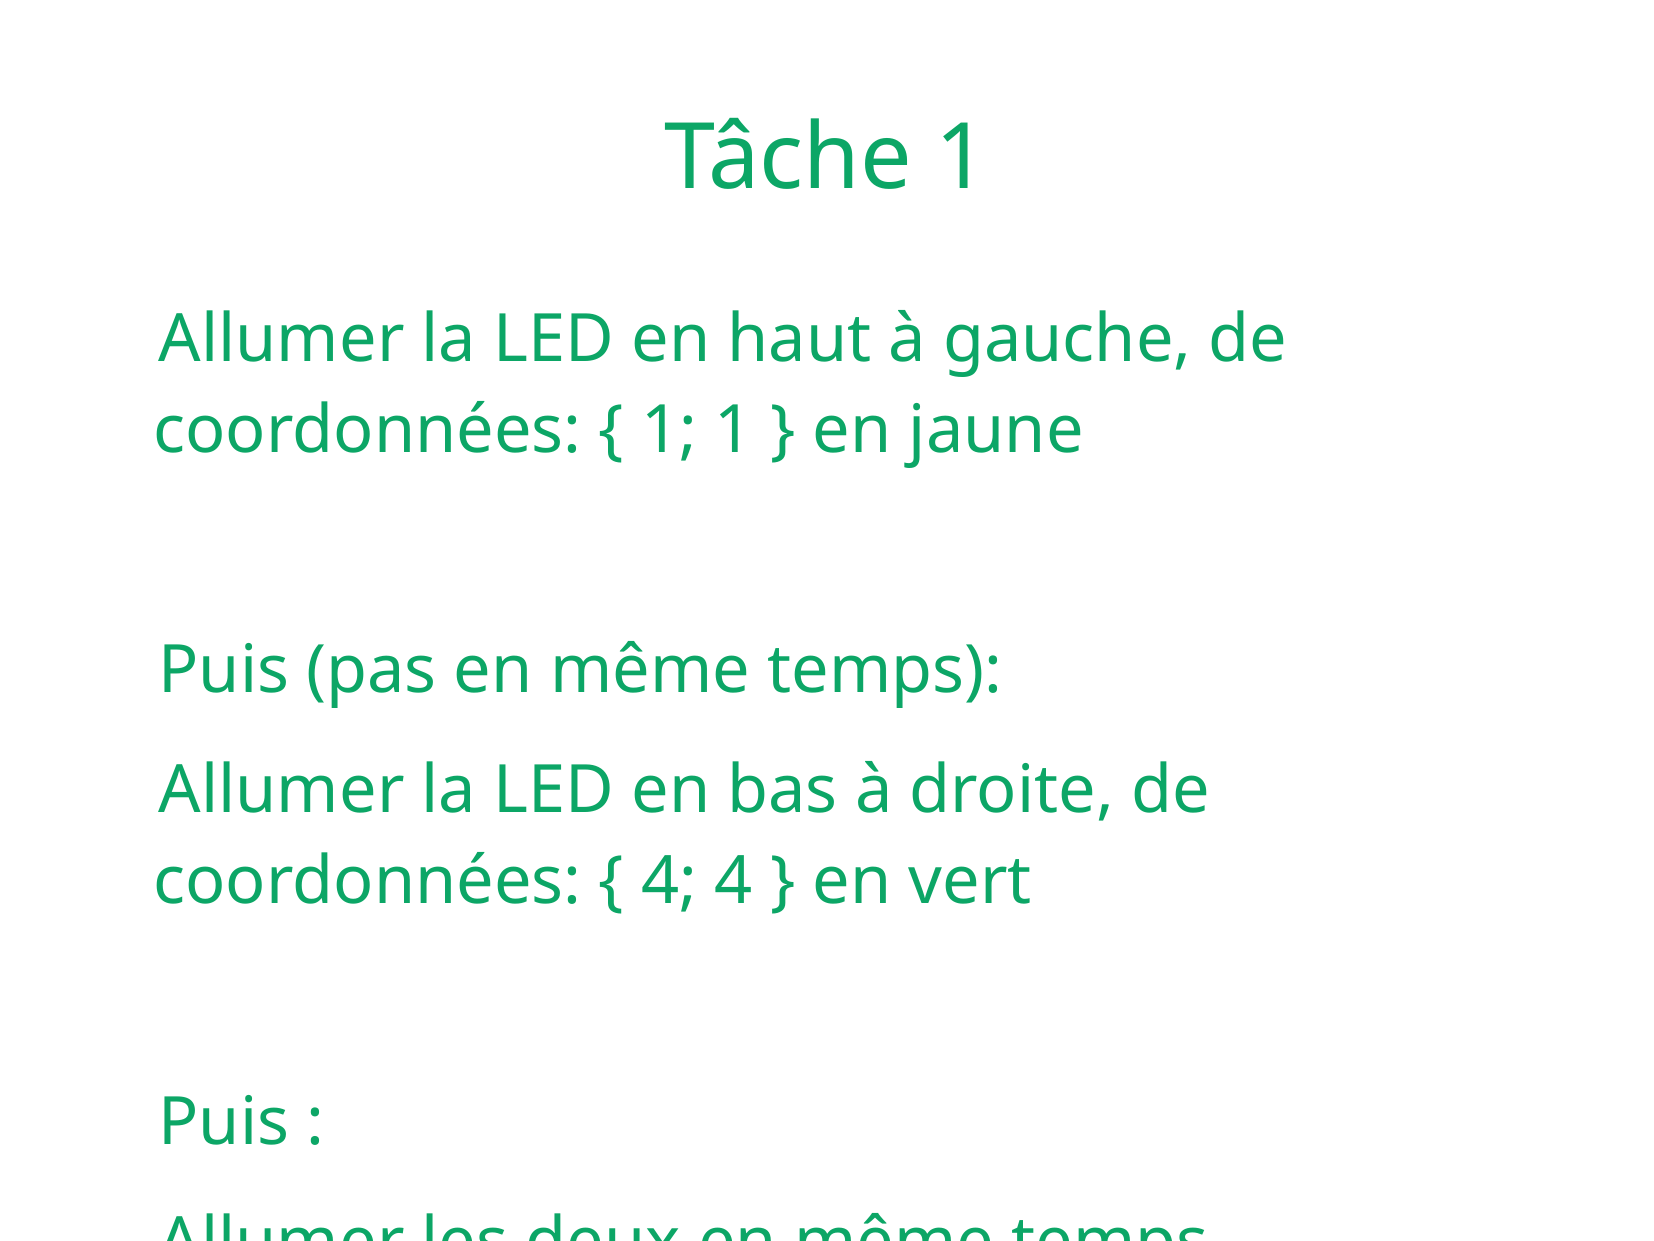

# Tâche 1
Allumer la LED en haut à gauche, de coordonnées: { 1; 1 } en jaune
Puis (pas en même temps):
Allumer la LED en bas à droite, de coordonnées: { 4; 4 } en vert
Puis :
Allumer les deux en même temps